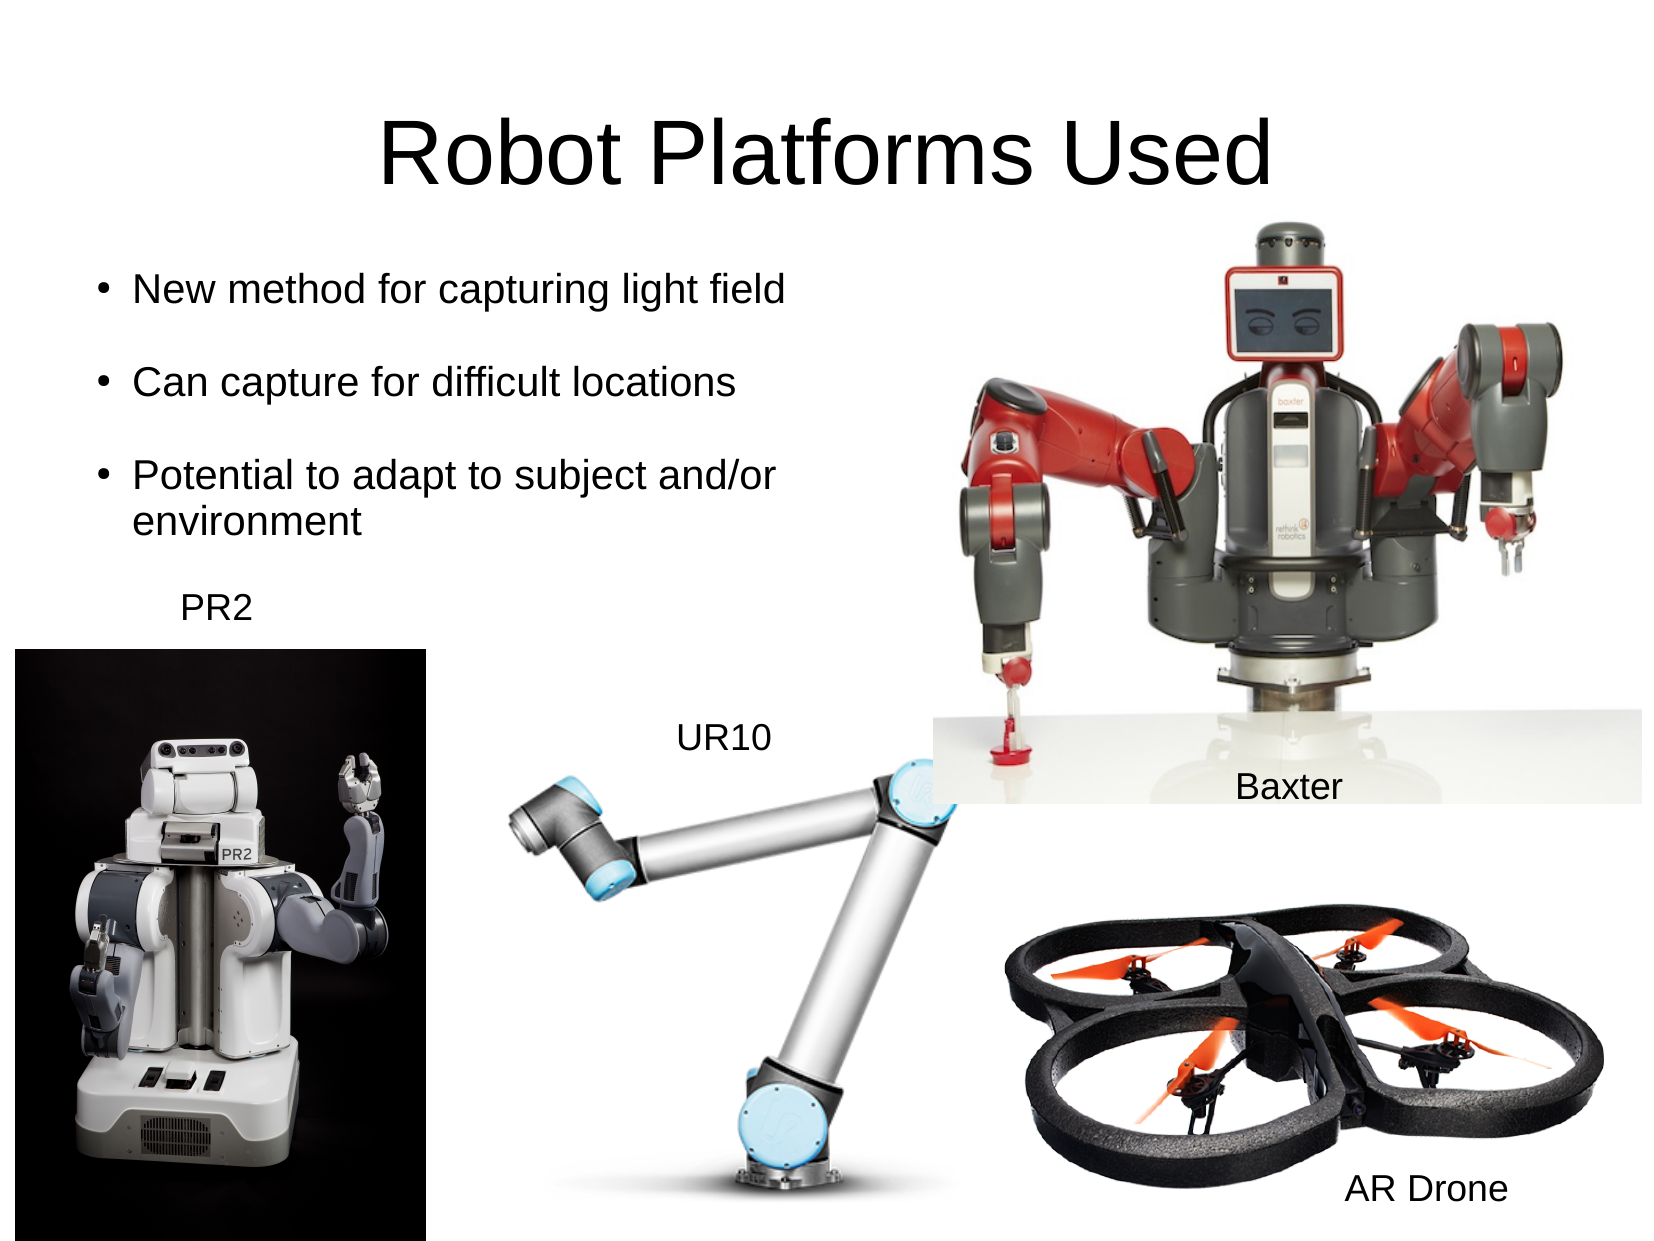

# Robot Platforms Used
New method for capturing light field
Can capture for difficult locations
Potential to adapt to subject and/or
environment
PR2
UR10
Baxter
AR Drone